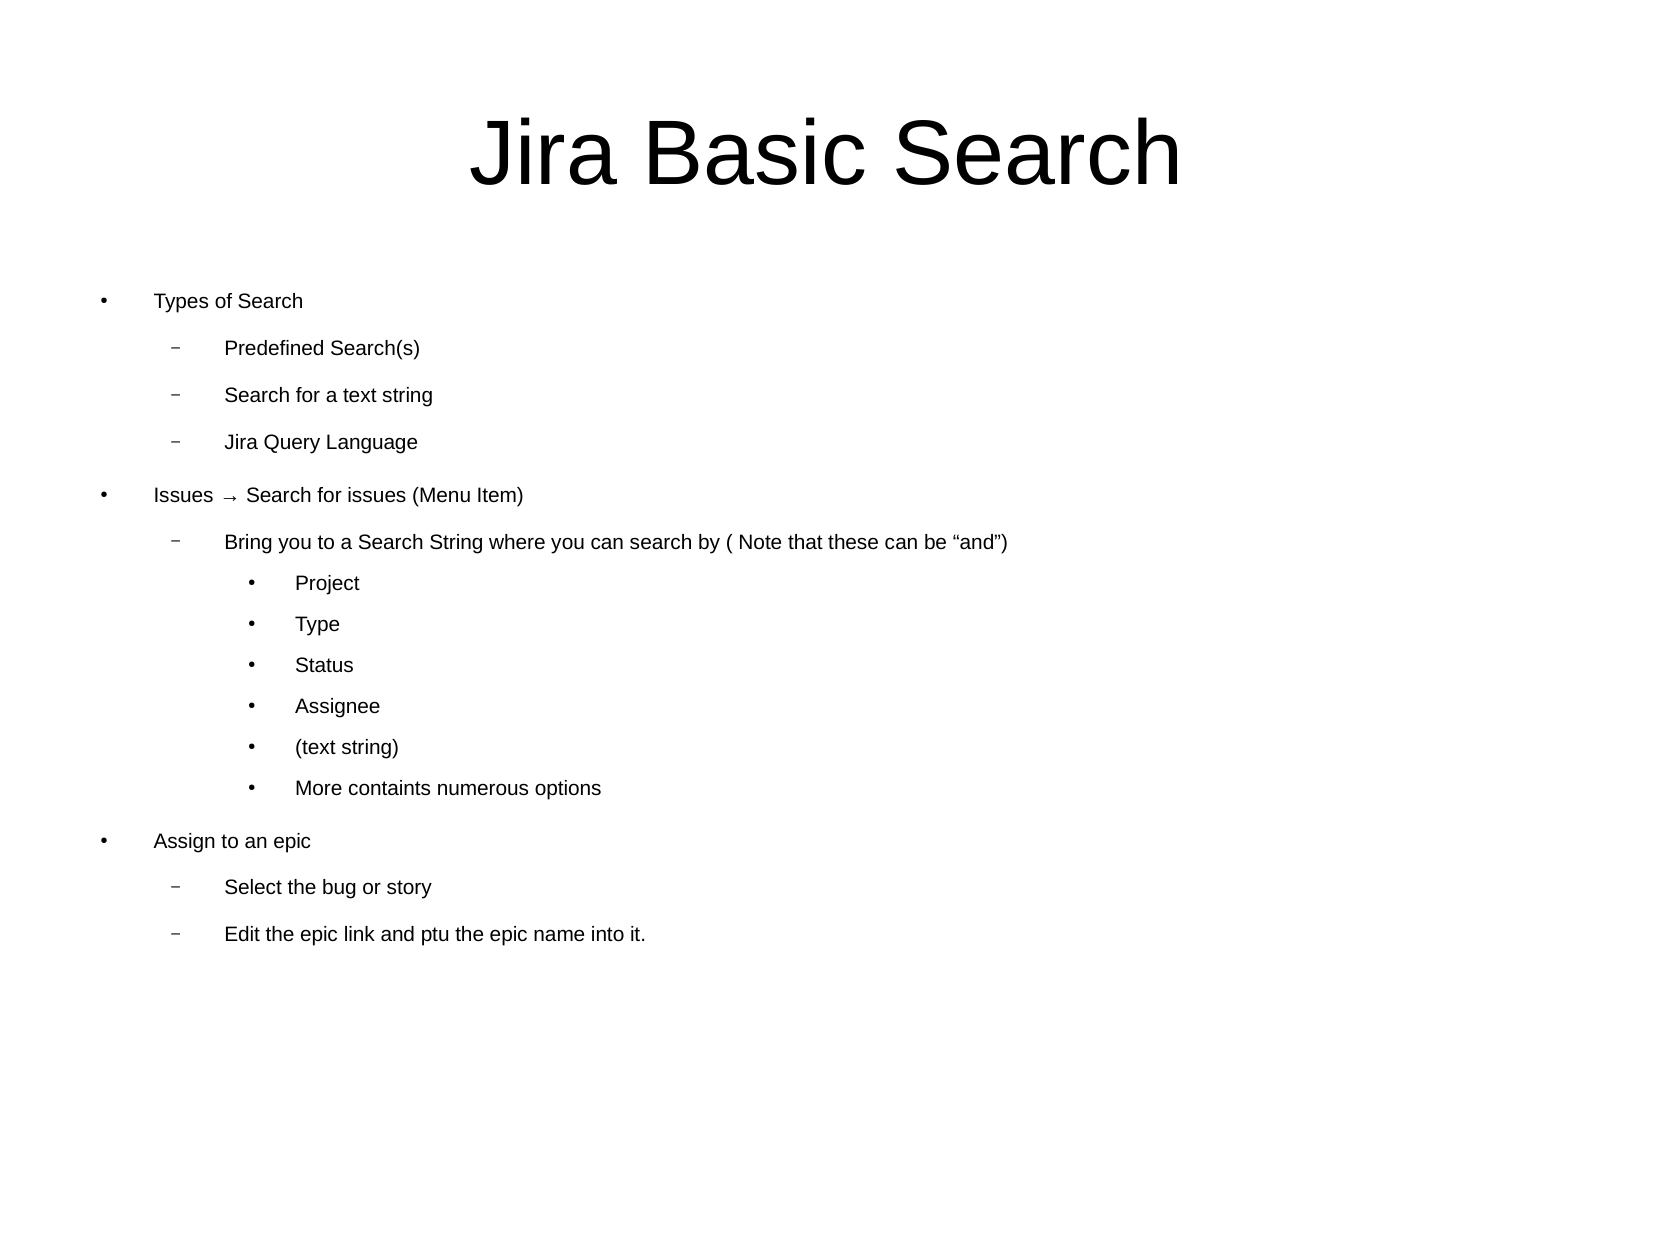

# Jira Basic Search
Types of Search
Predefined Search(s)
Search for a text string
Jira Query Language
Issues → Search for issues (Menu Item)
Bring you to a Search String where you can search by ( Note that these can be “and”)
Project
Type
Status
Assignee
(text string)
More containts numerous options
Assign to an epic
Select the bug or story
Edit the epic link and ptu the epic name into it.